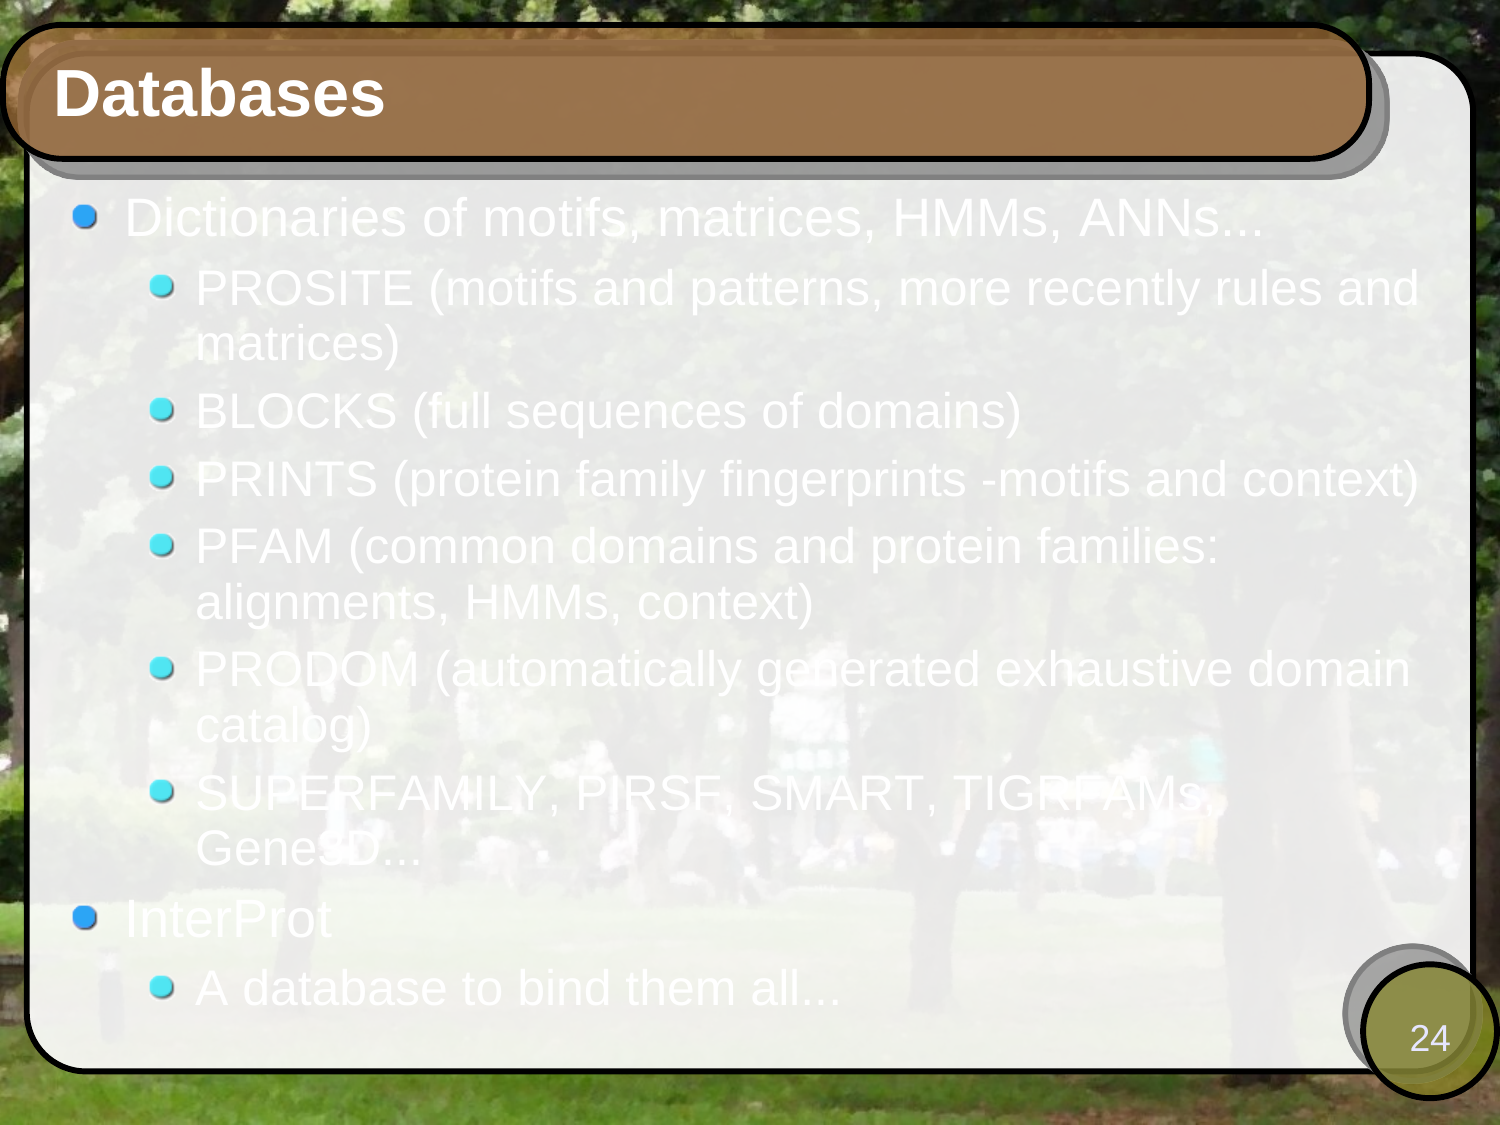

# Databases
Dictionaries of motifs, matrices, HMMs, ANNs...
PROSITE (motifs and patterns, more recently rules and matrices)
BLOCKS (full sequences of domains)
PRINTS (protein family fingerprints -motifs and context)
PFAM (common domains and protein families: alignments, HMMs, context)
PRODOM (automatically generated exhaustive domain catalog)
SUPERFAMILY, PIRSF, SMART, TIGRFAMs, Gene3D...
InterProt
A database to bind them all...
24